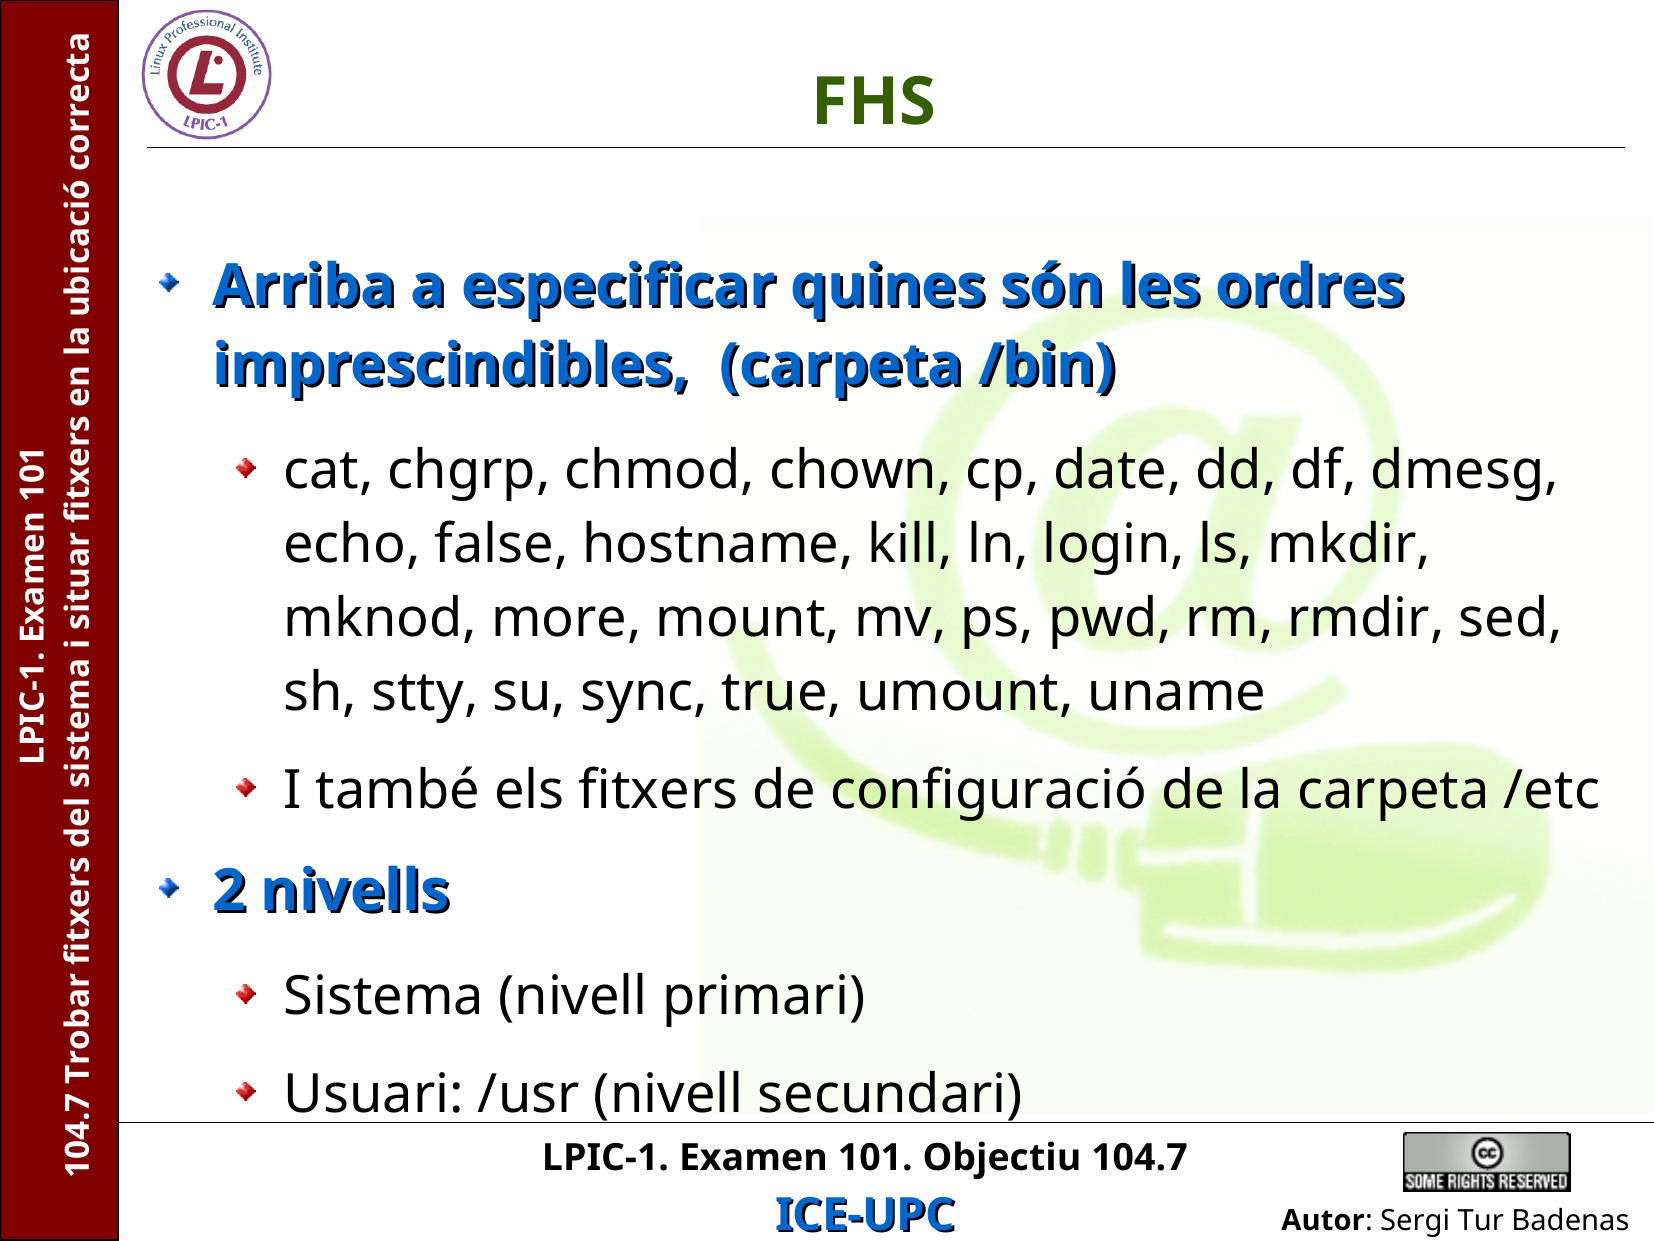

# FHS
Arriba a especificar quines són les ordres imprescindibles, (carpeta /bin)
cat, chgrp, chmod, chown, cp, date, dd, df, dmesg, echo, false, hostname, kill, ln, login, ls, mkdir, mknod, more, mount, mv, ps, pwd, rm, rmdir, sed, sh, stty, su, sync, true, umount, uname
I també els fitxers de configuració de la carpeta /etc
2 nivells
Sistema (nivell primari)
Usuari: /usr (nivell secundari)